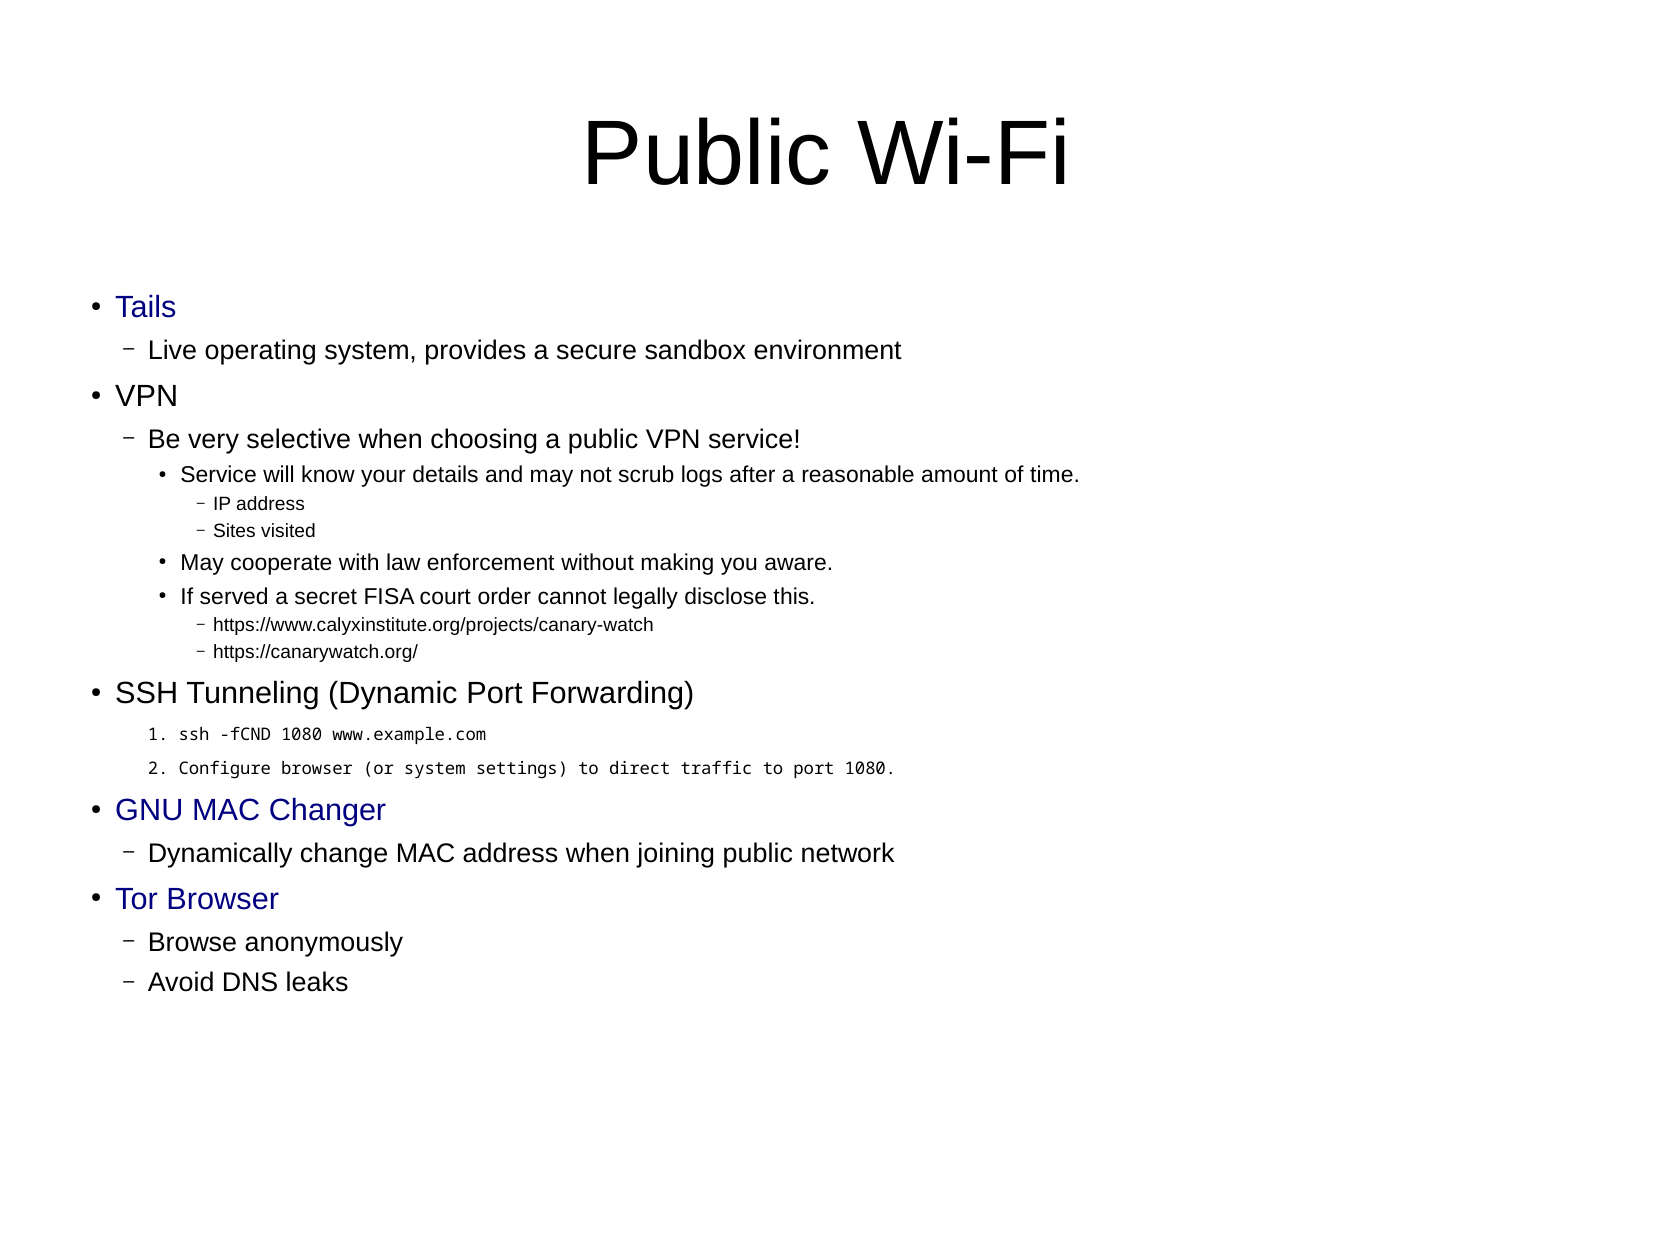

# Public Wi-Fi
Tails
Live operating system, provides a secure sandbox environment
VPN
Be very selective when choosing a public VPN service!
Service will know your details and may not scrub logs after a reasonable amount of time.
IP address
Sites visited
May cooperate with law enforcement without making you aware.
If served a secret FISA court order cannot legally disclose this.
https://www.calyxinstitute.org/projects/canary-watch
https://canarywatch.org/
SSH Tunneling (Dynamic Port Forwarding)
1. ssh -fCND 1080 www.example.com
2. Configure browser (or system settings) to direct traffic to port 1080.
GNU MAC Changer
Dynamically change MAC address when joining public network
Tor Browser
Browse anonymously
Avoid DNS leaks